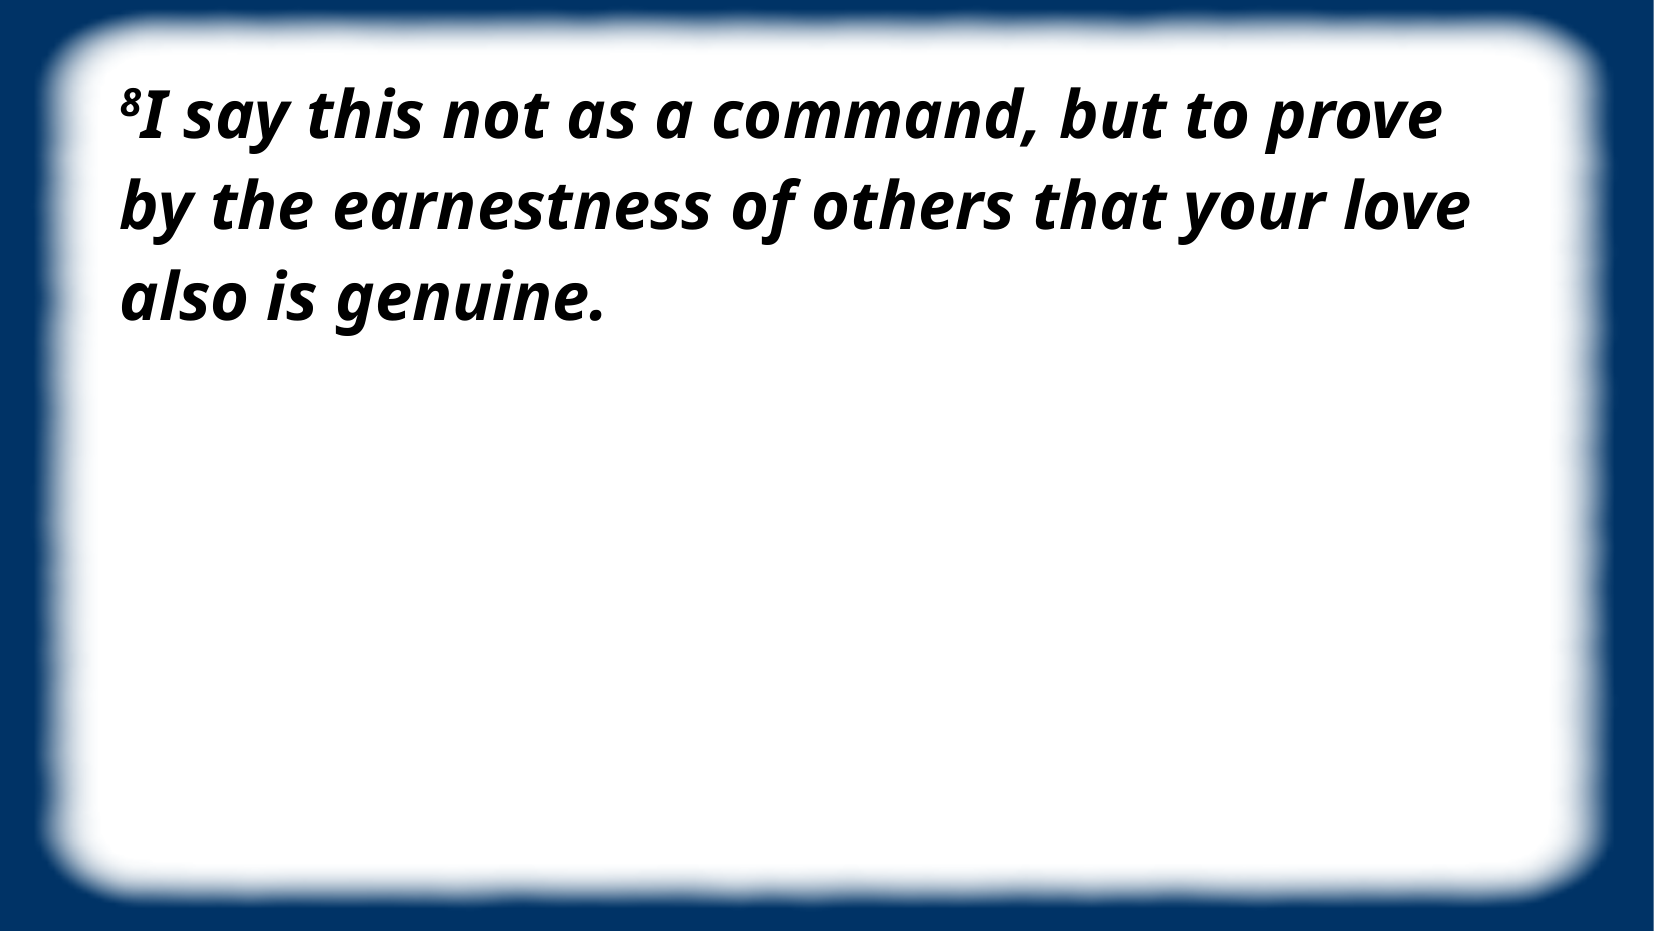

8I say this not as a command, but to prove by the earnestness of others that your love also is genuine.